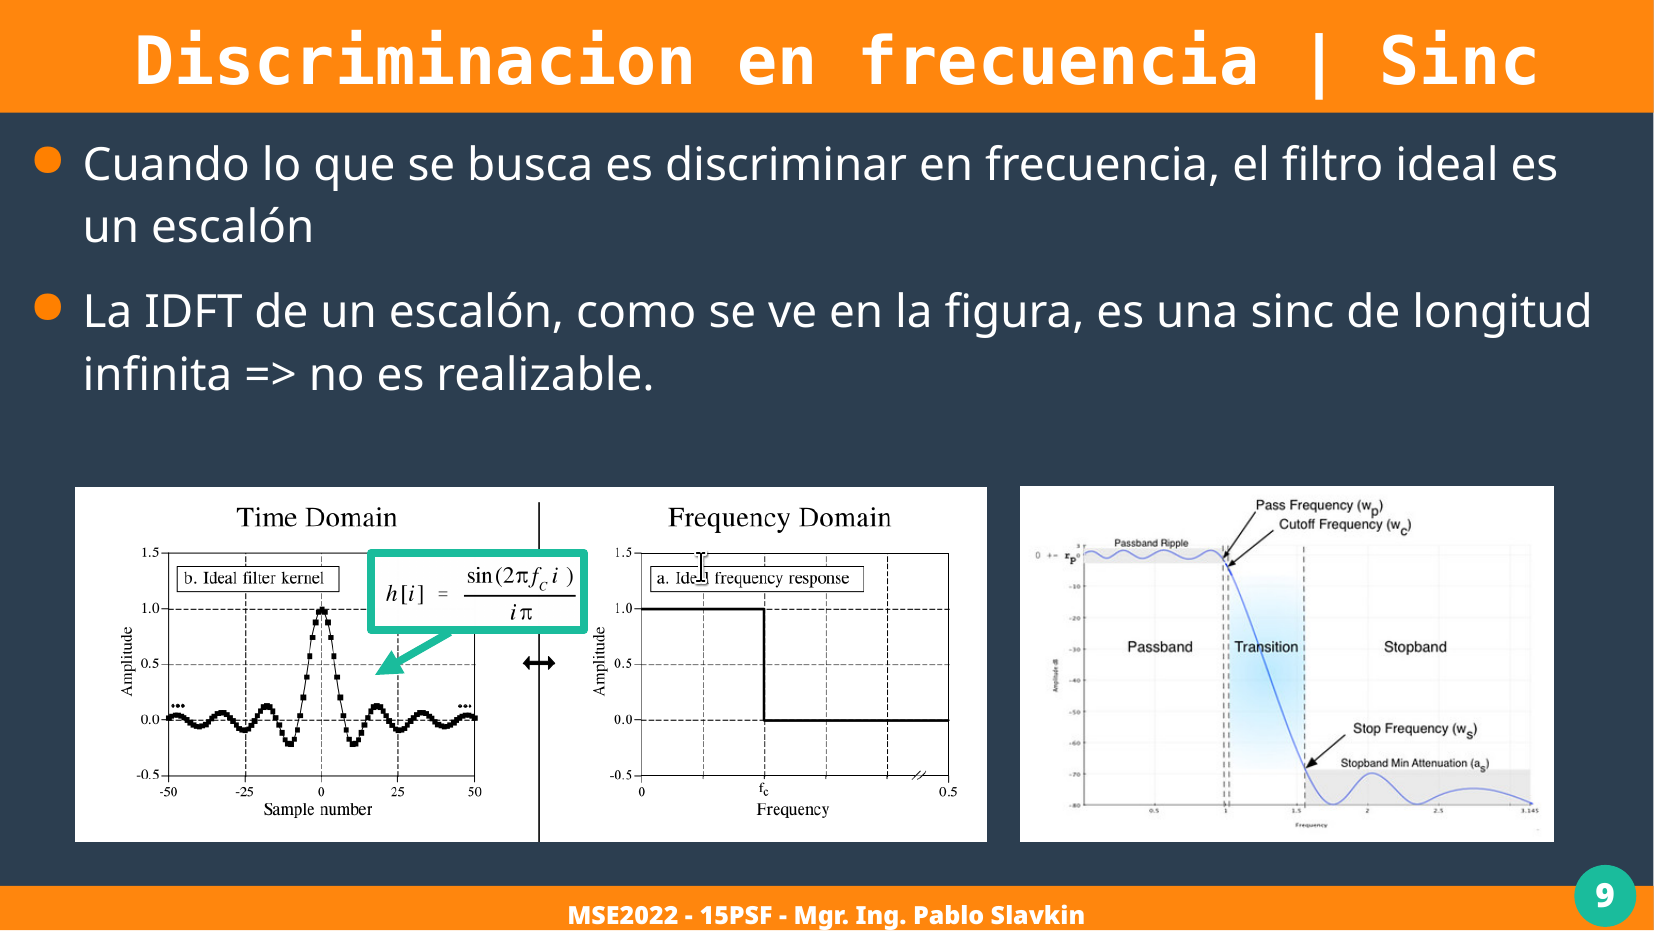

# Discriminacion en frecuencia | Sinc
Cuando lo que se busca es discriminar en frecuencia, el filtro ideal es un escalón
La IDFT de un escalón, como se ve en la figura, es una sinc de longitud infinita => no es realizable.
MSE2022 - 15PSF - Mgr. Ing. Pablo Slavkin